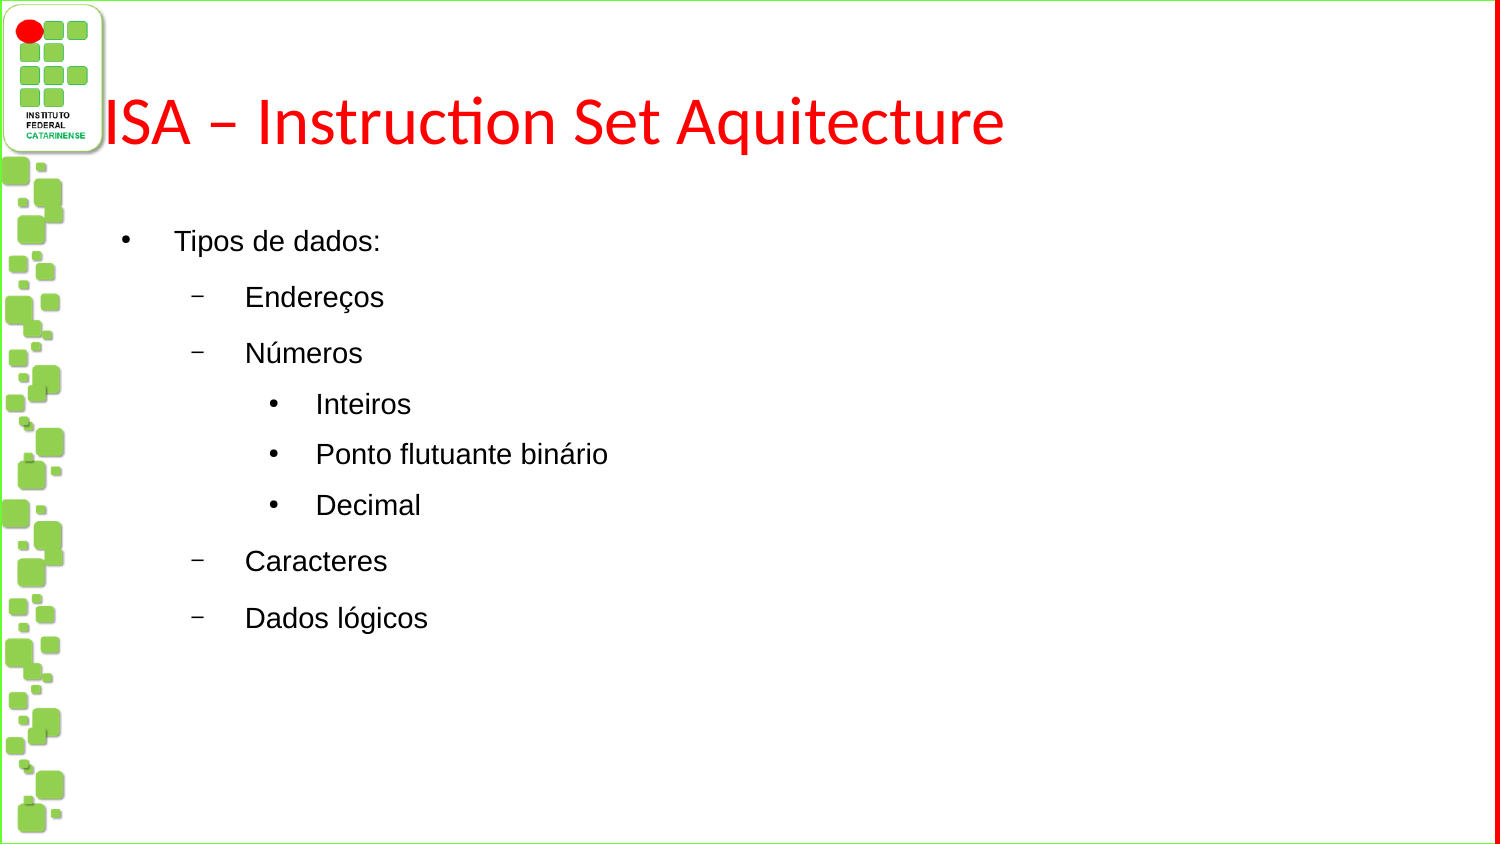

# ISA – Instruction Set Aquitecture
Tipos de dados:
Endereços
Números
Inteiros
Ponto flutuante binário
Decimal
Caracteres
Dados lógicos